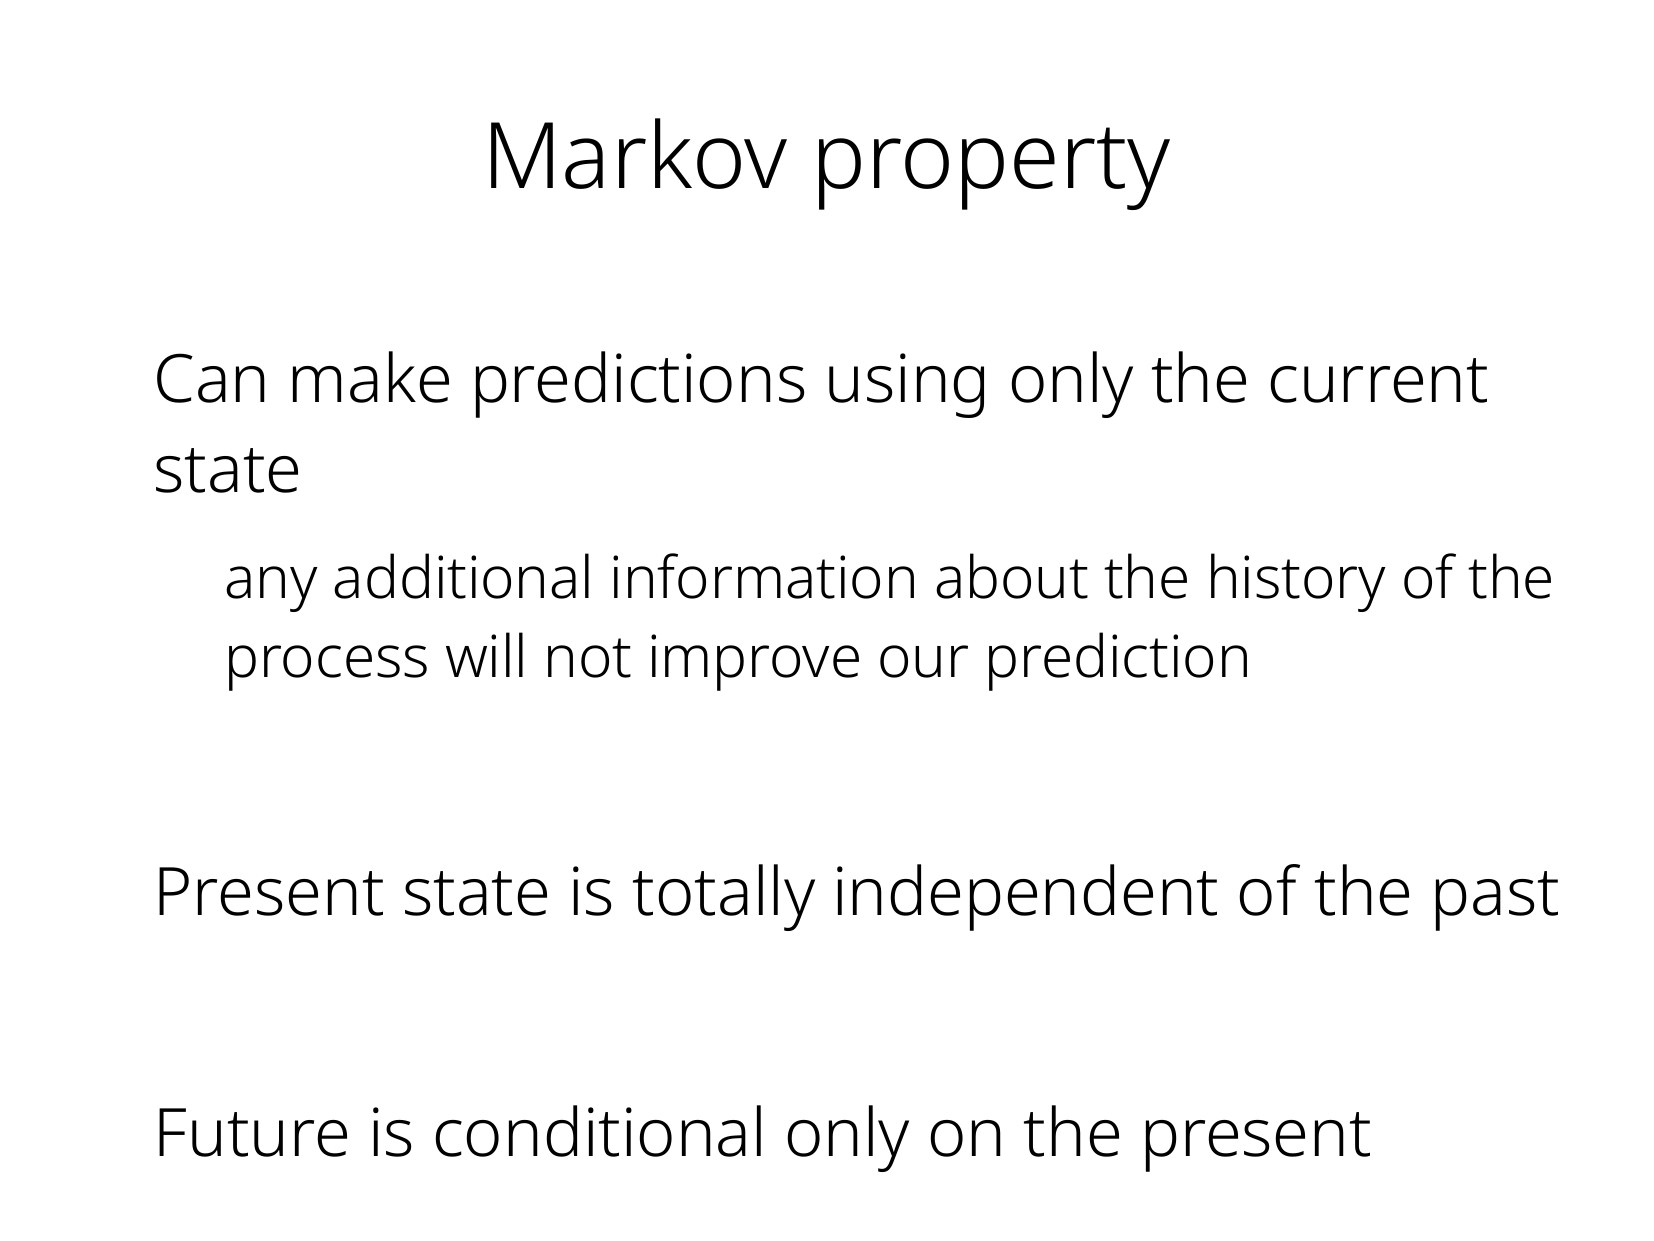

# Markov property
Can make predictions using only the current state
any additional information about the history of the process will not improve our prediction
Present state is totally independent of the past
Future is conditional only on the present